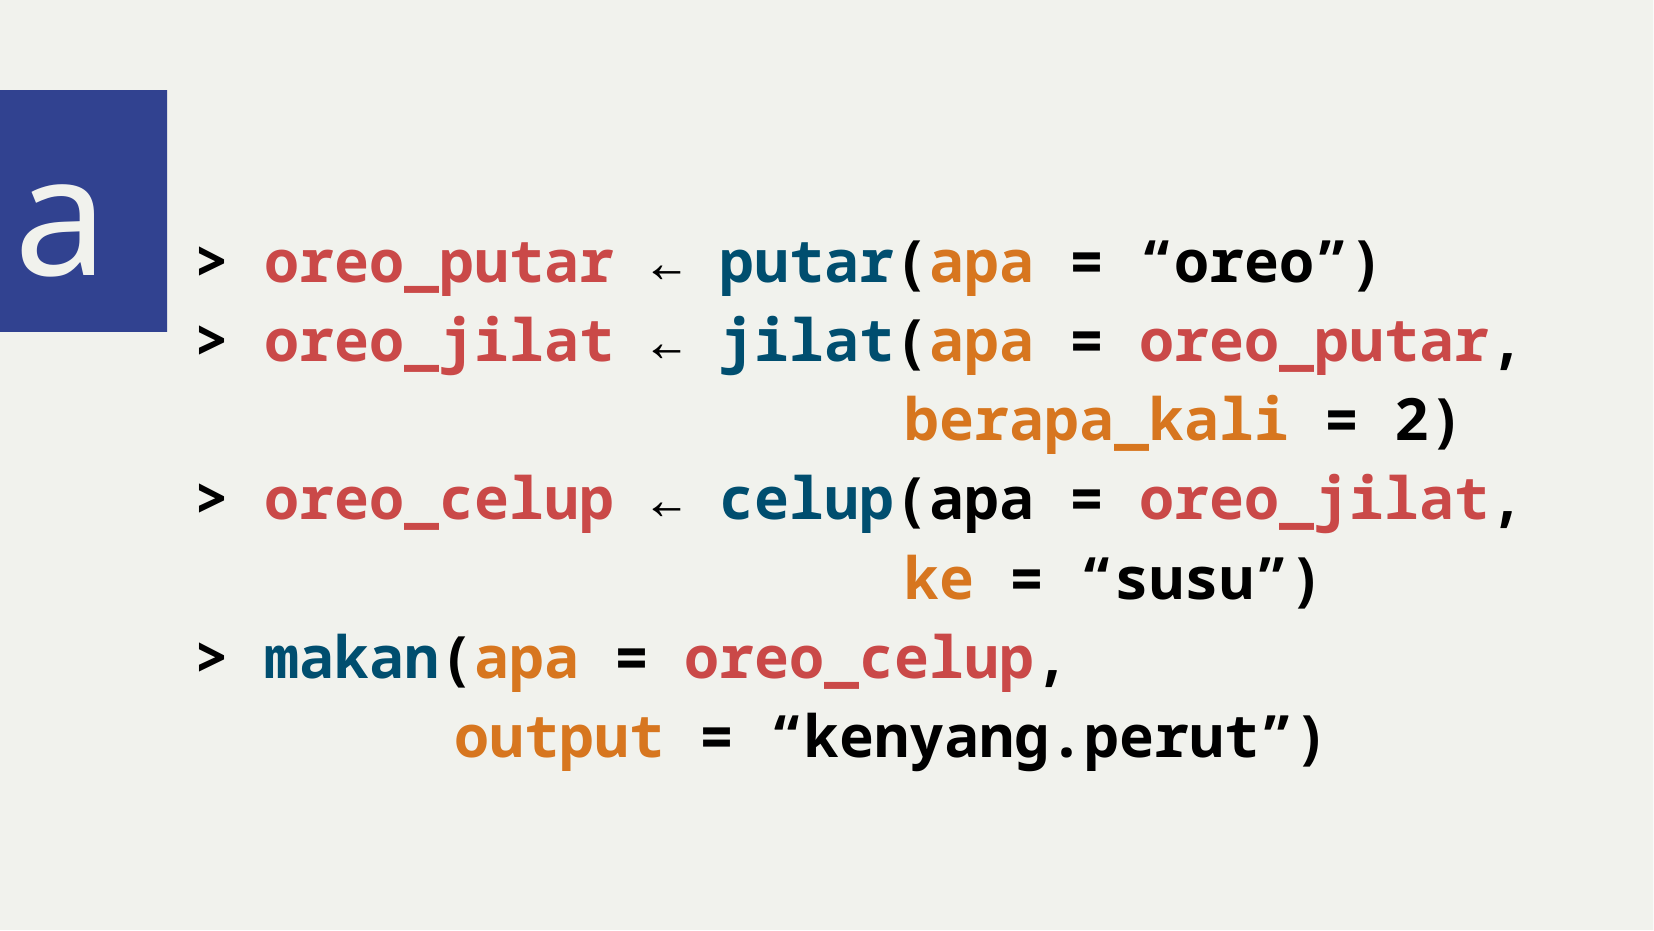

a
> oreo_putar ← putar(apa = “oreo”)
> oreo_jilat ← jilat(apa = oreo_putar,
									 berapa_kali = 2)
> oreo_celup ← celup(apa = oreo_jilat,
									 ke = “susu”)
> makan(apa = oreo_celup,
			 output = “kenyang.perut”)